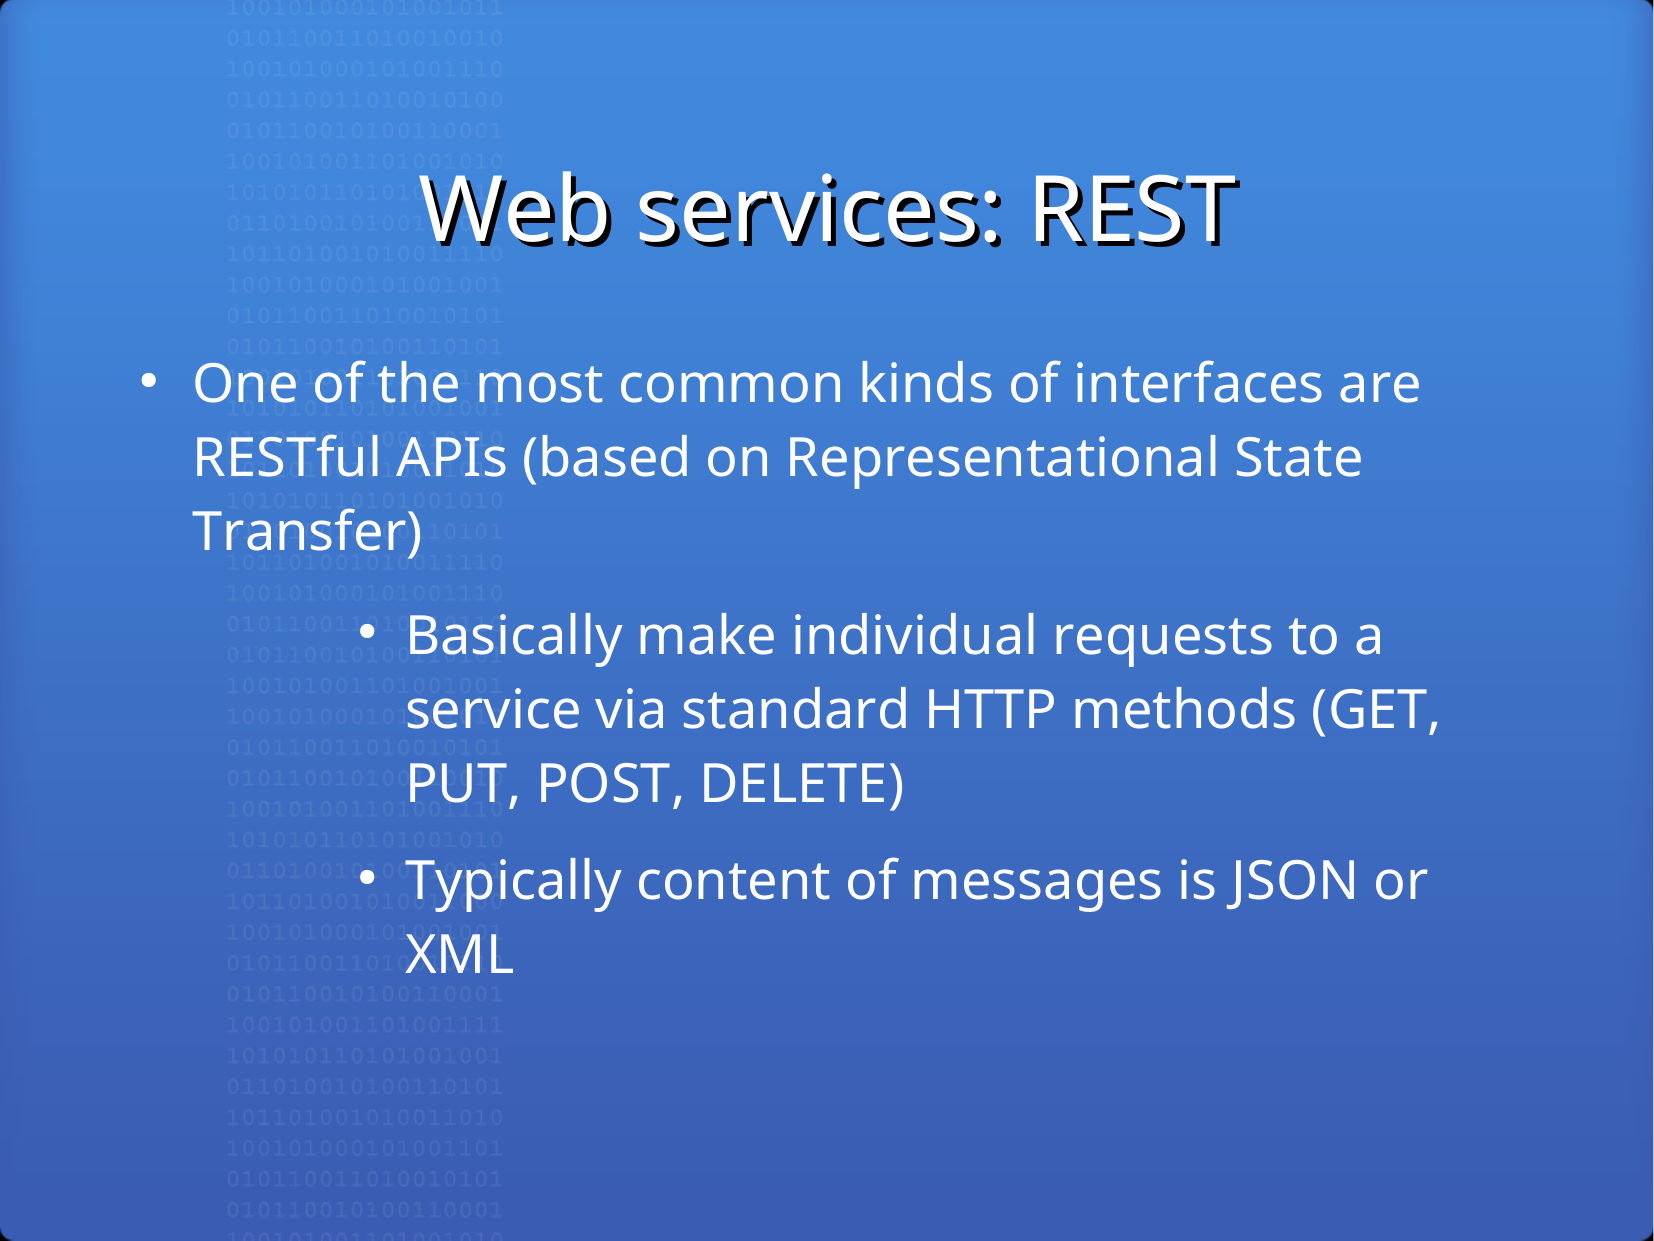

# Web services: REST
One of the most common kinds of interfaces are RESTful APIs (based on Representational State Transfer)
Basically make individual requests to a service via standard HTTP methods (GET, PUT, POST, DELETE)
Typically content of messages is JSON or XML